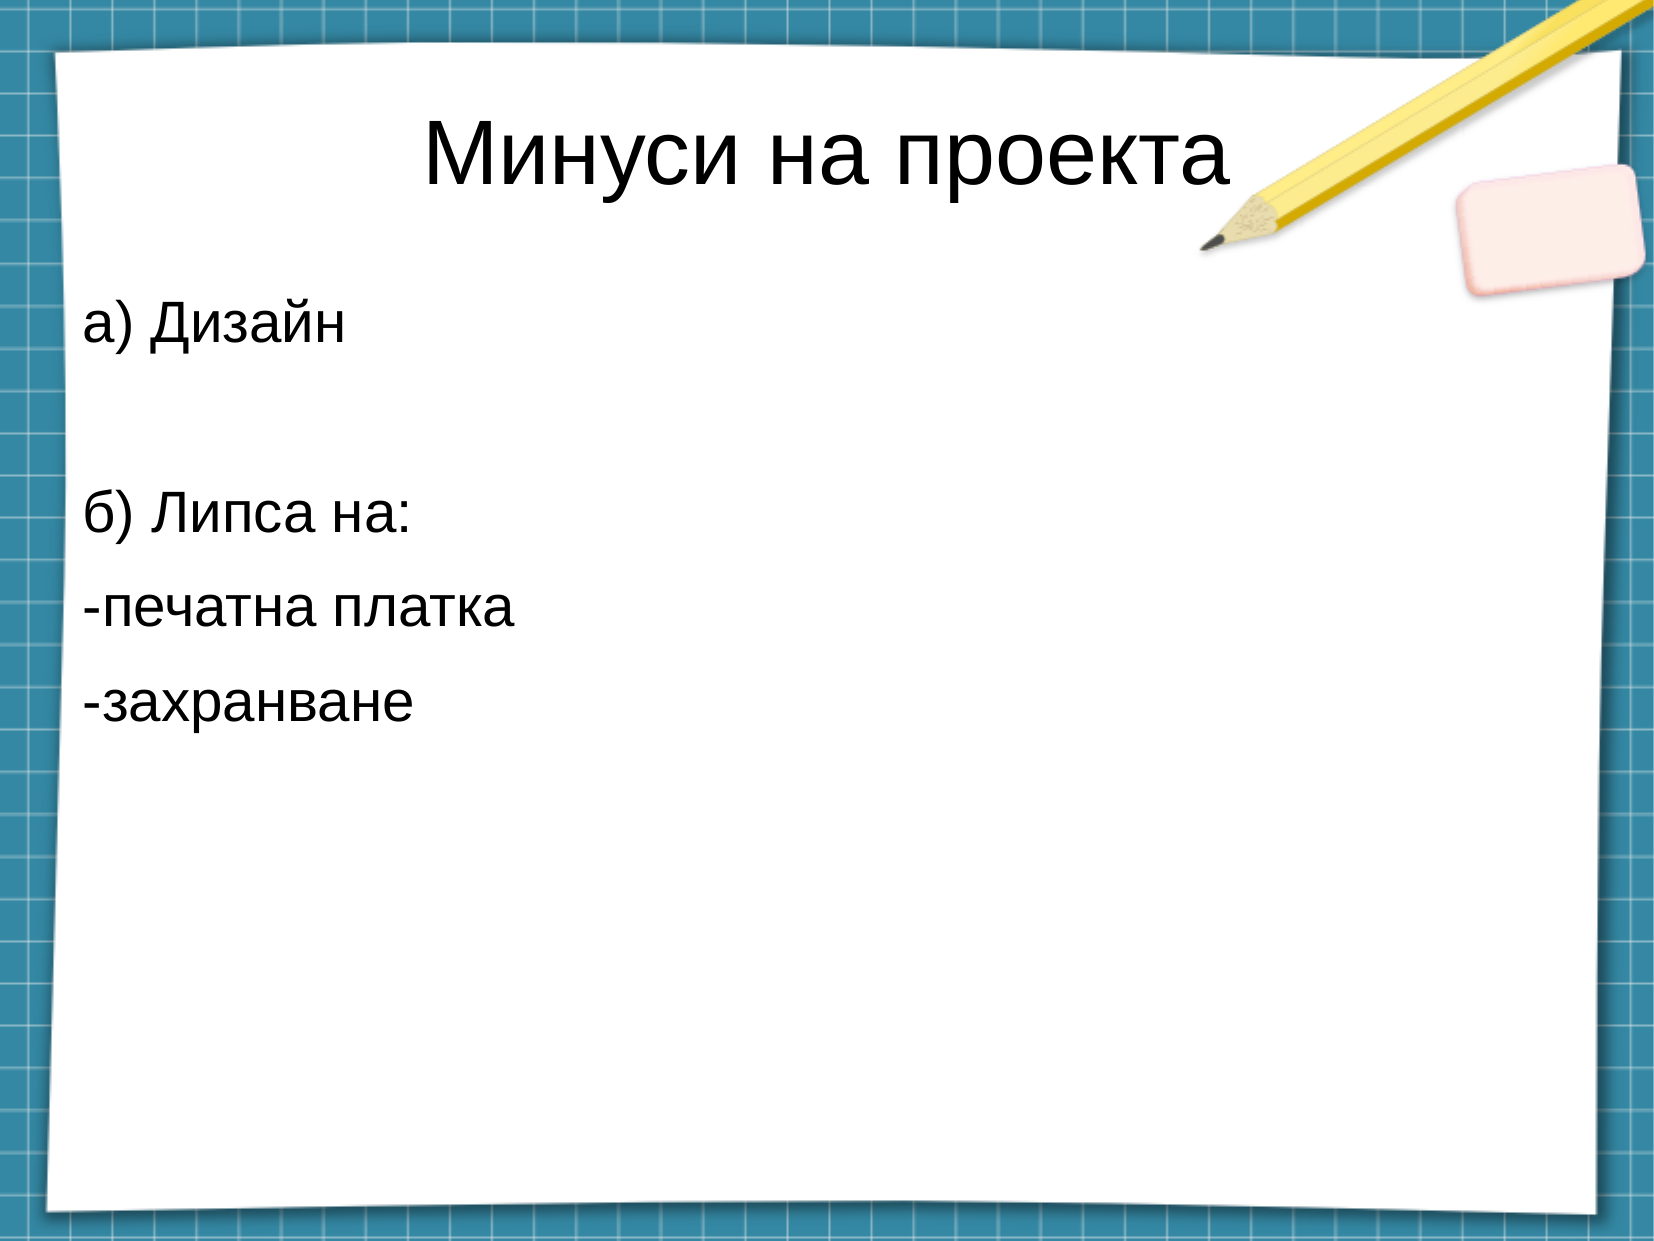

# Минуси на проекта
а) Дизайн
б) Липса на:
-печатна платка
-захранване